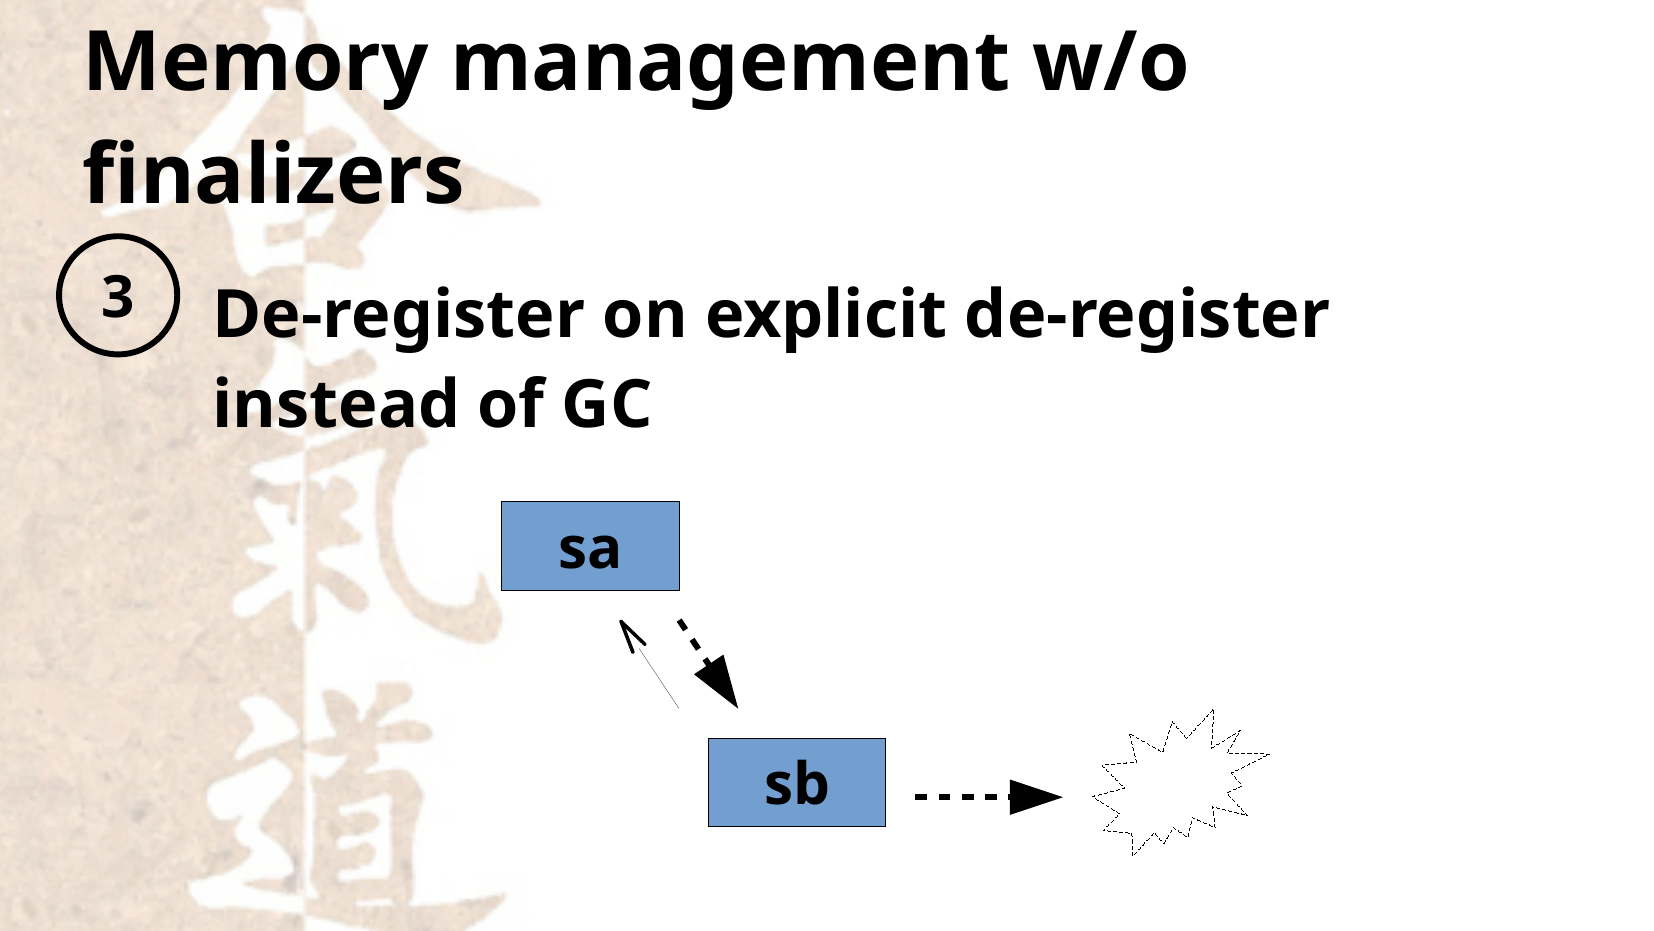

# Memory management w/o finalizers
3
De-register on explicit de-register instead of GC
sa
sb